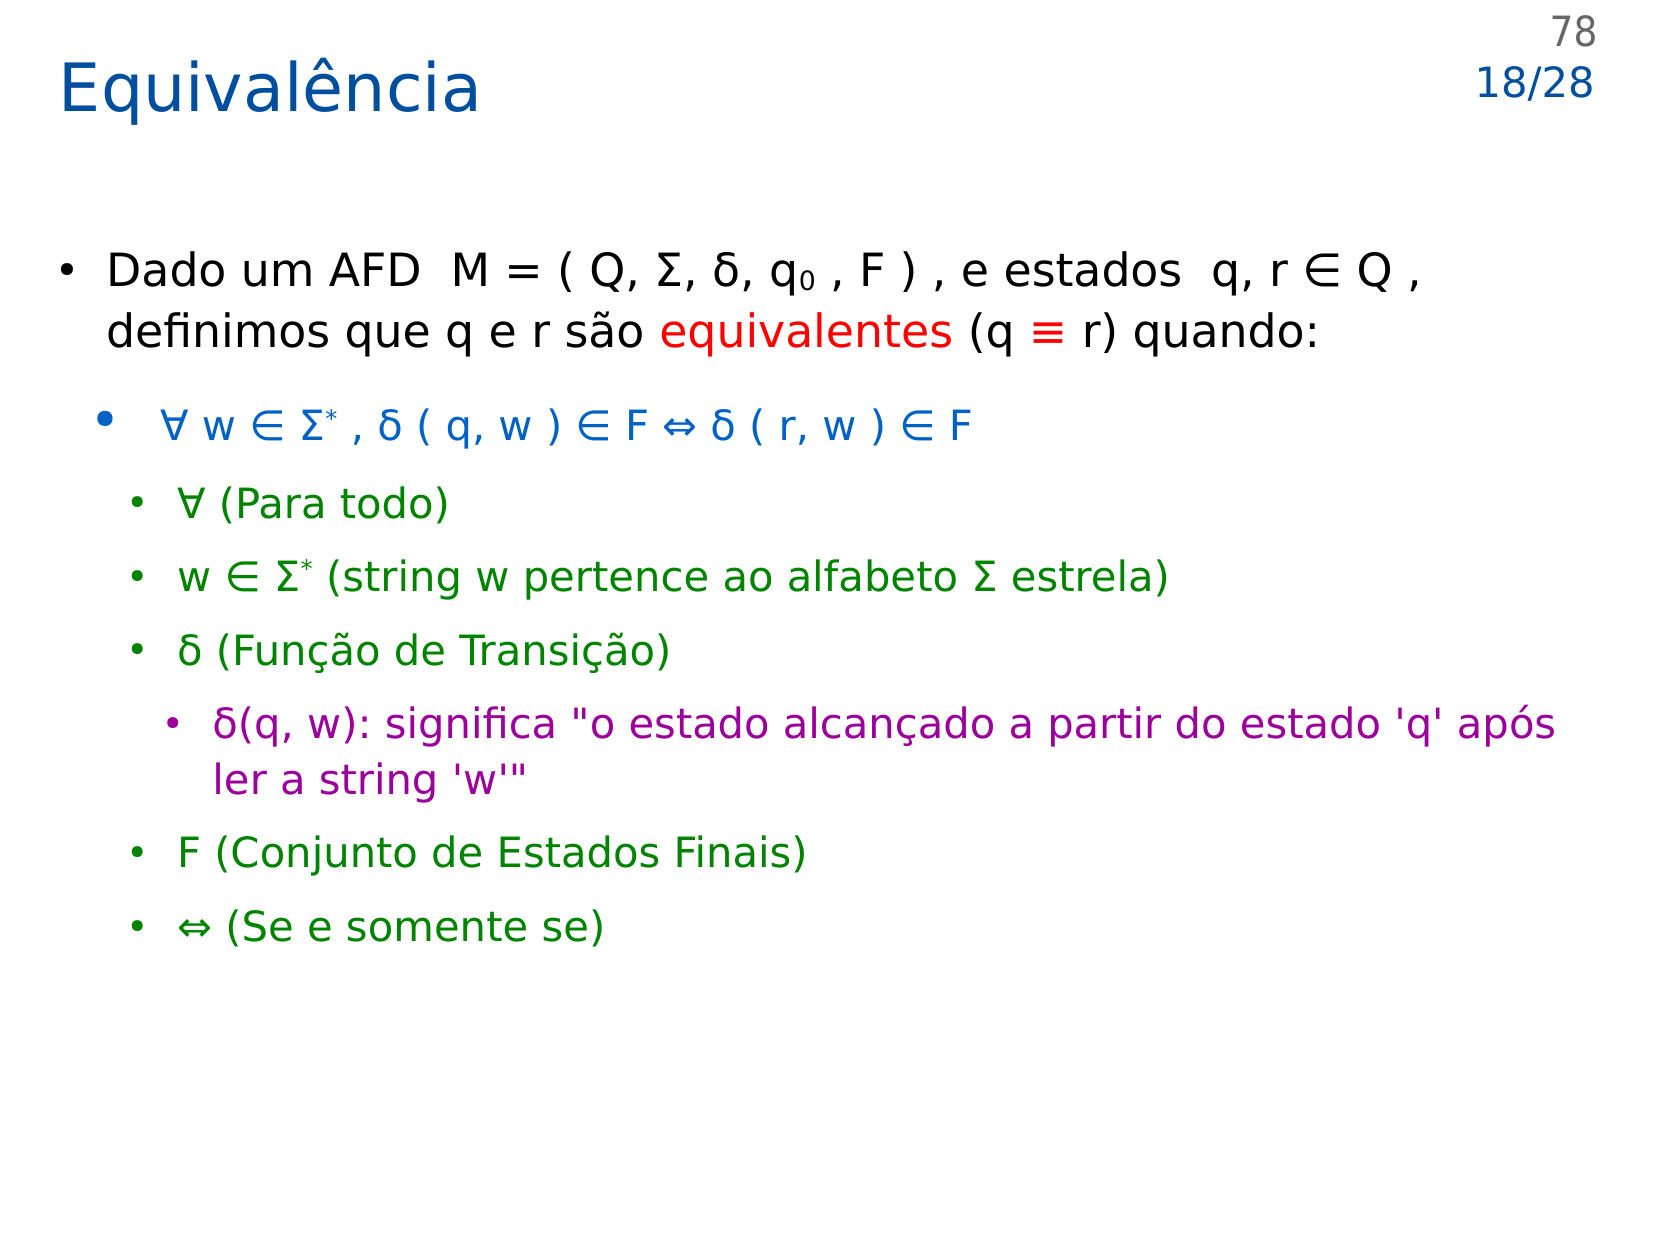

78
# Equivalência
18
Dado um AFD M = ( Q, Σ, δ, q0 , F ) , e estados q, r ∈ Q , definimos que q e r são equivalentes (q ≡ r) quando:
 ∀ w ∈ Σ* , δ ( q, w ) ∈ F ⇔ δ ( r, w ) ∈ F
∀ (Para todo)
w ∈ Σ* (string w pertence ao alfabeto Σ estrela)
δ (Função de Transição)
δ(q, w): significa "o estado alcançado a partir do estado 'q' após ler a string 'w'"
F (Conjunto de Estados Finais)
⇔ (Se e somente se)